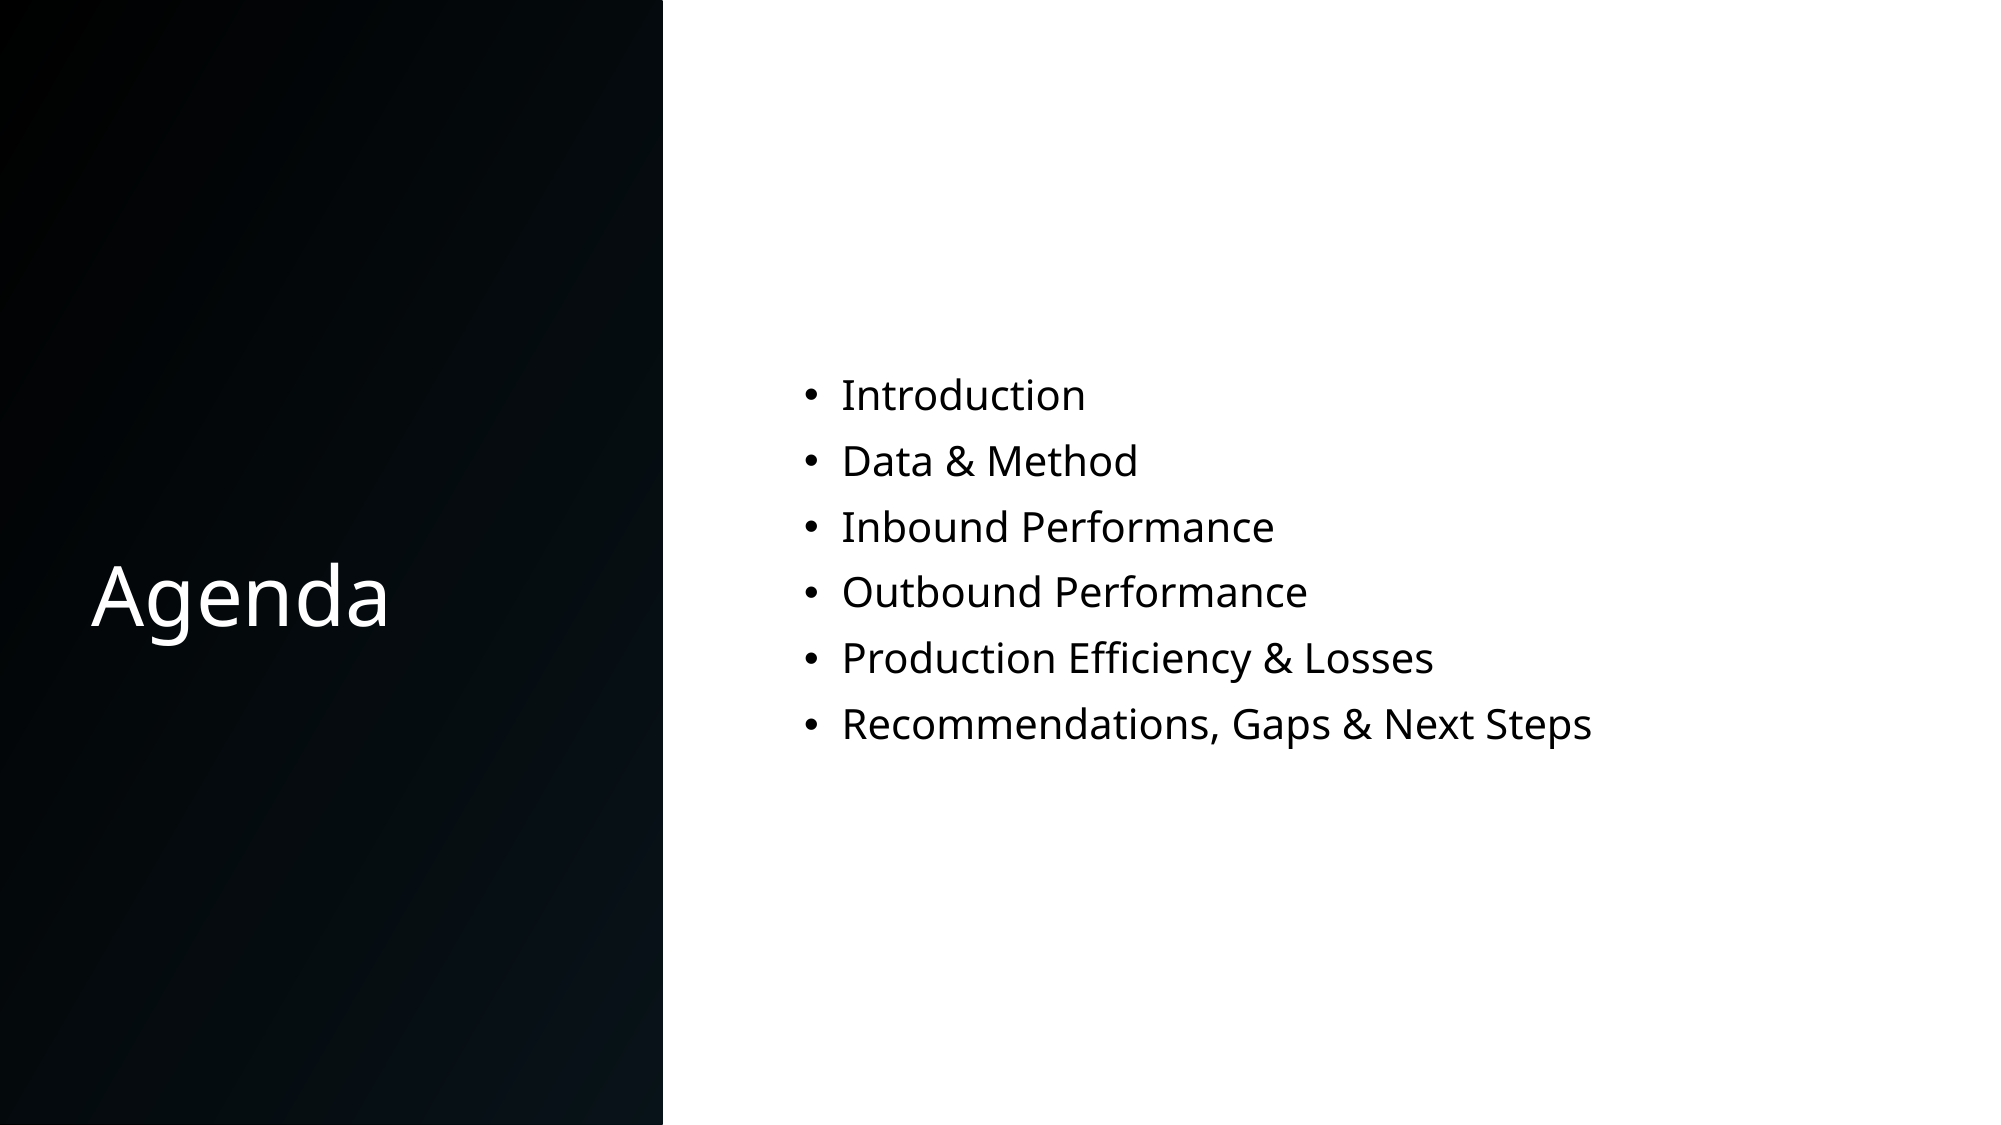

# Agenda
Introduction
Data & Method
Inbound Performance
Outbound Performance
Production Efficiency & Losses
Recommendations, Gaps & Next Steps